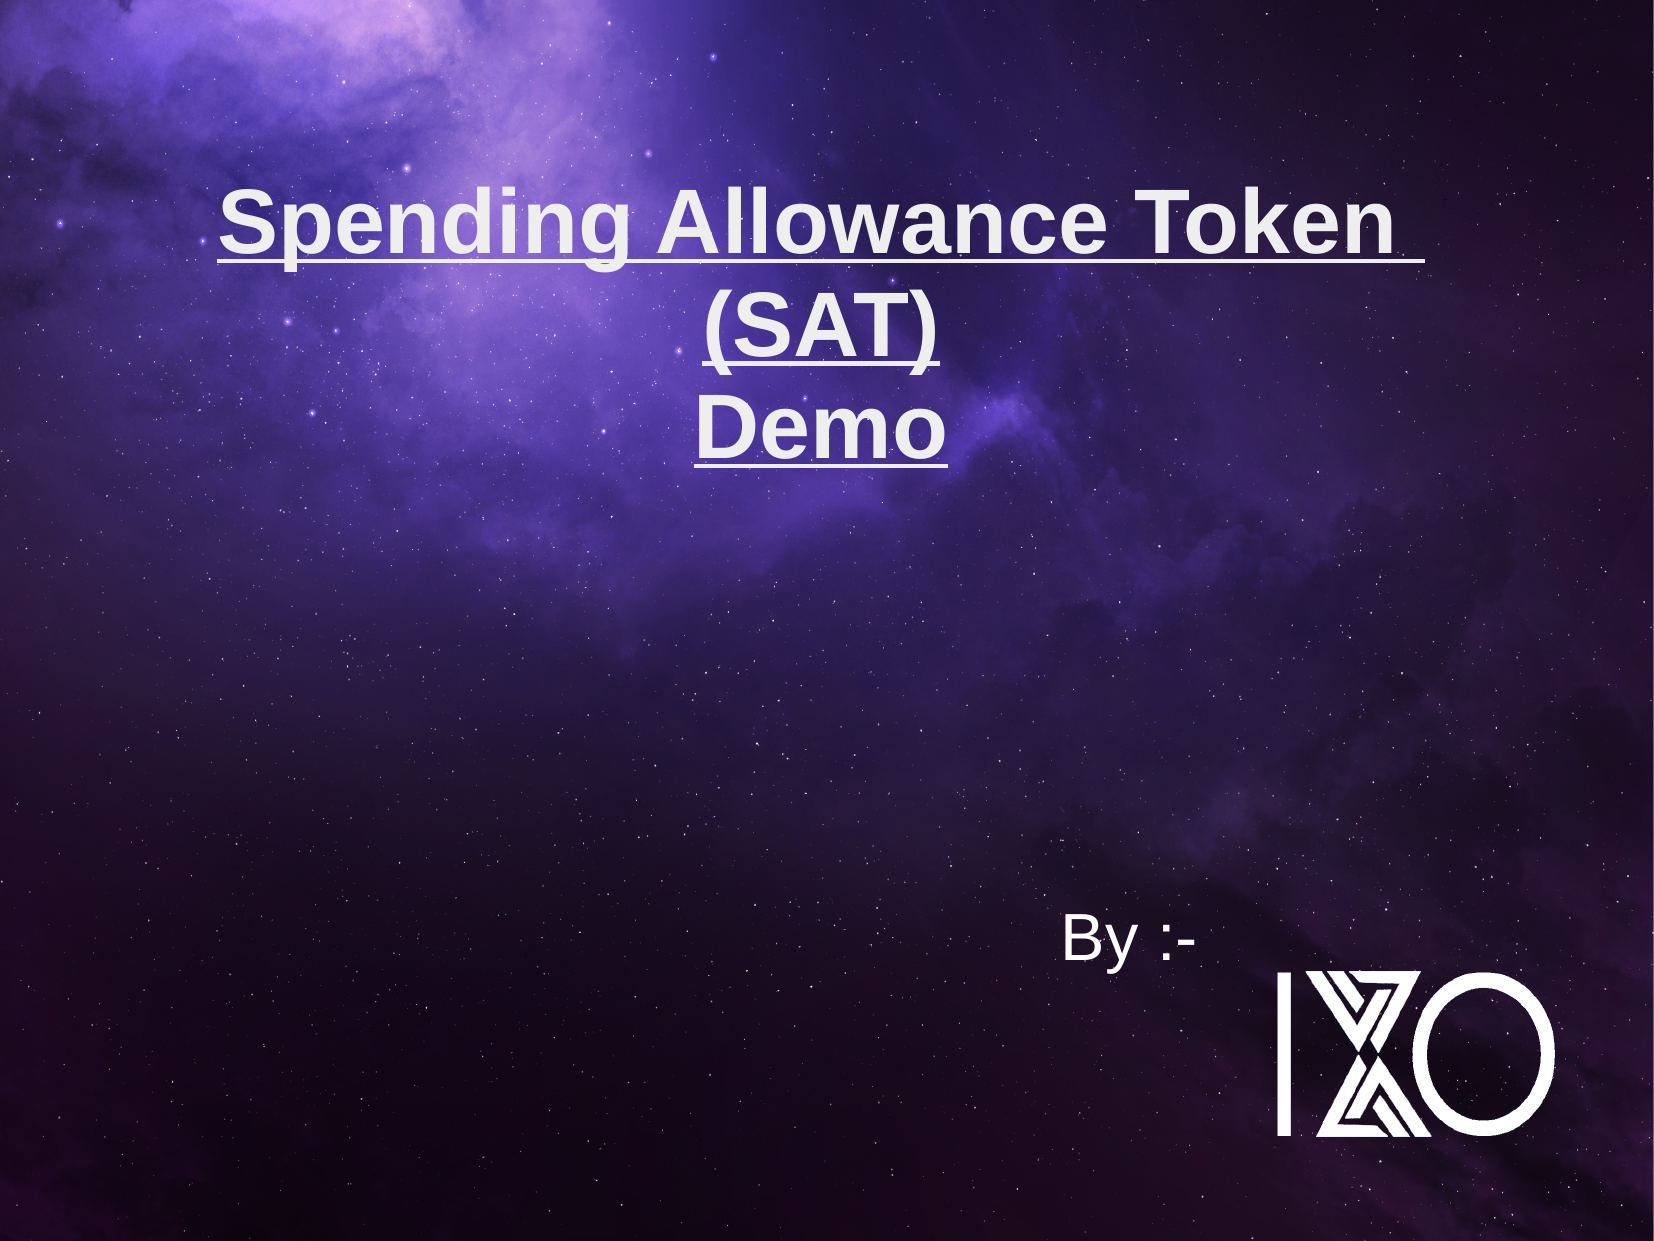

# Spending Allowance Token (SAT) Demo
By :-